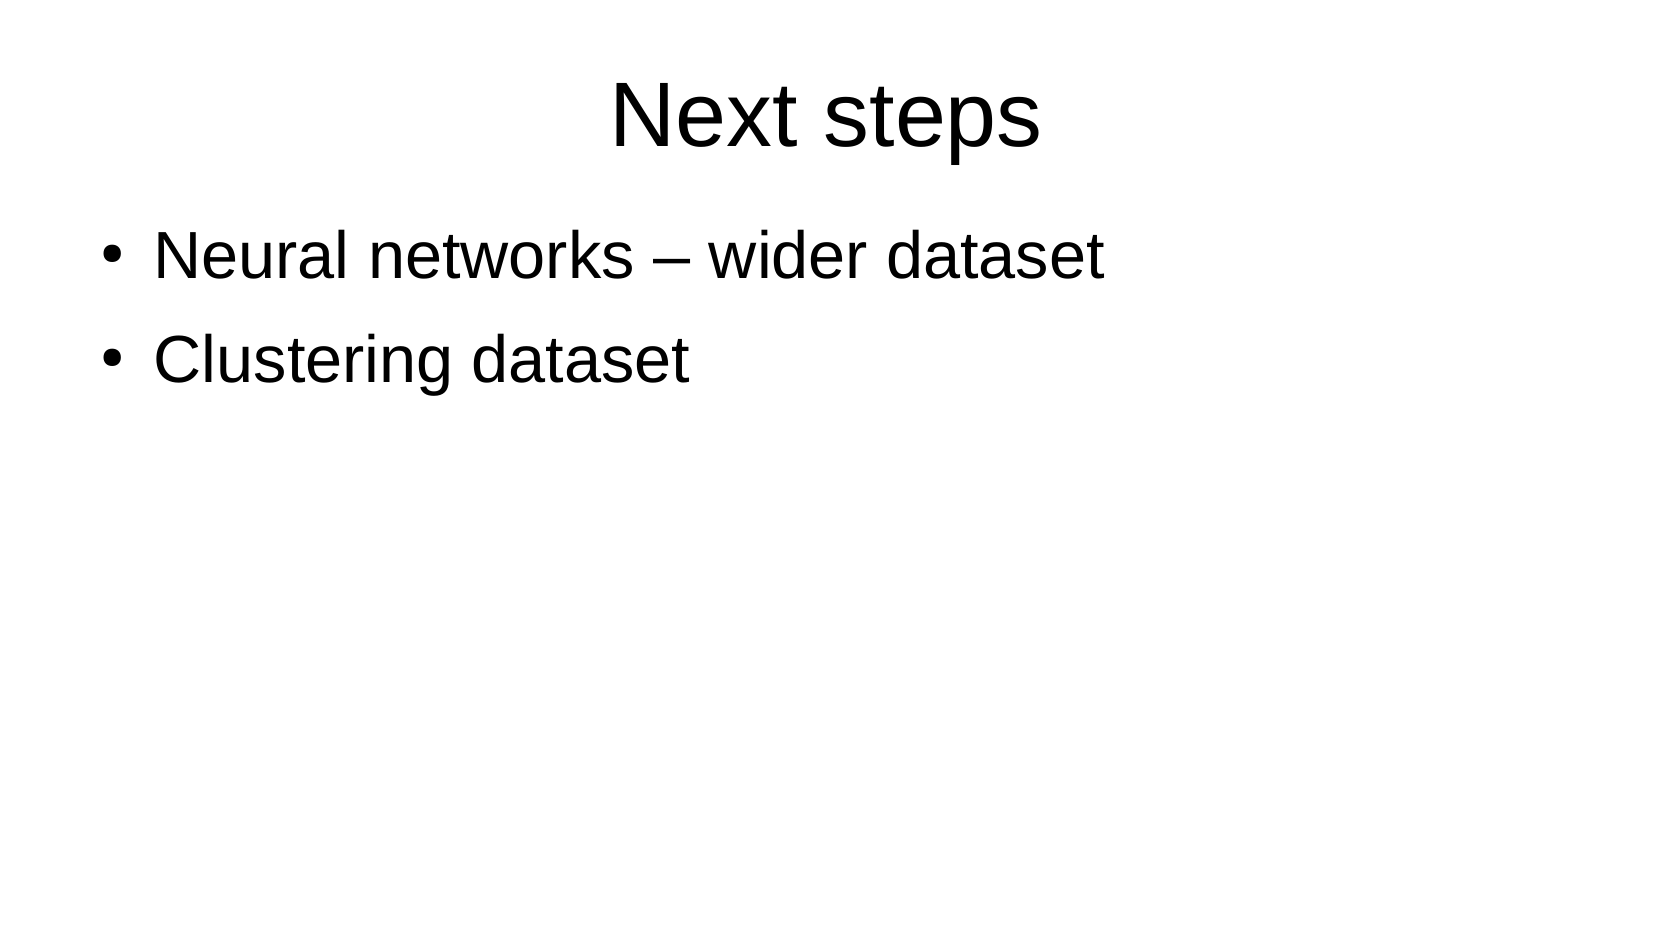

# Next steps
Neural networks – wider dataset
Clustering dataset